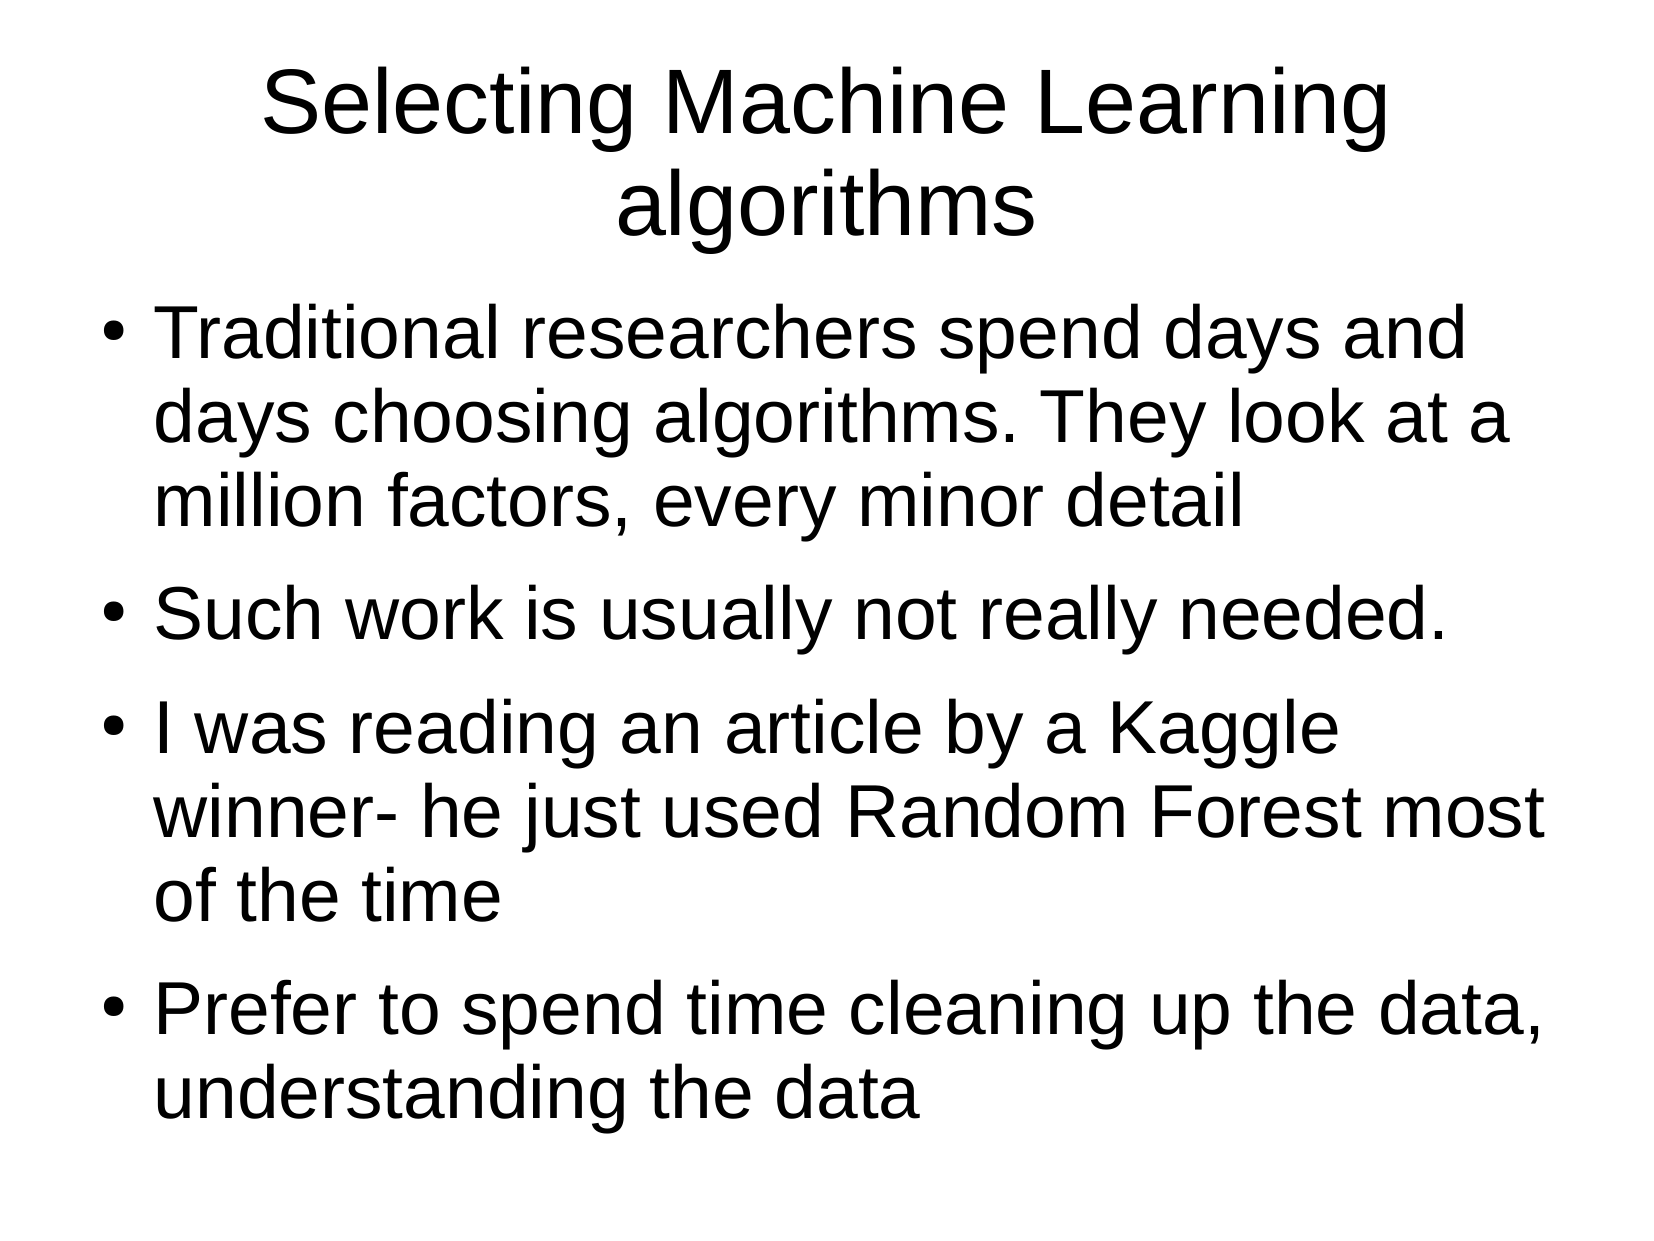

# Selecting Machine Learning algorithms
Traditional researchers spend days and days choosing algorithms. They look at a million factors, every minor detail
Such work is usually not really needed.
I was reading an article by a Kaggle winner- he just used Random Forest most of the time
Prefer to spend time cleaning up the data, understanding the data